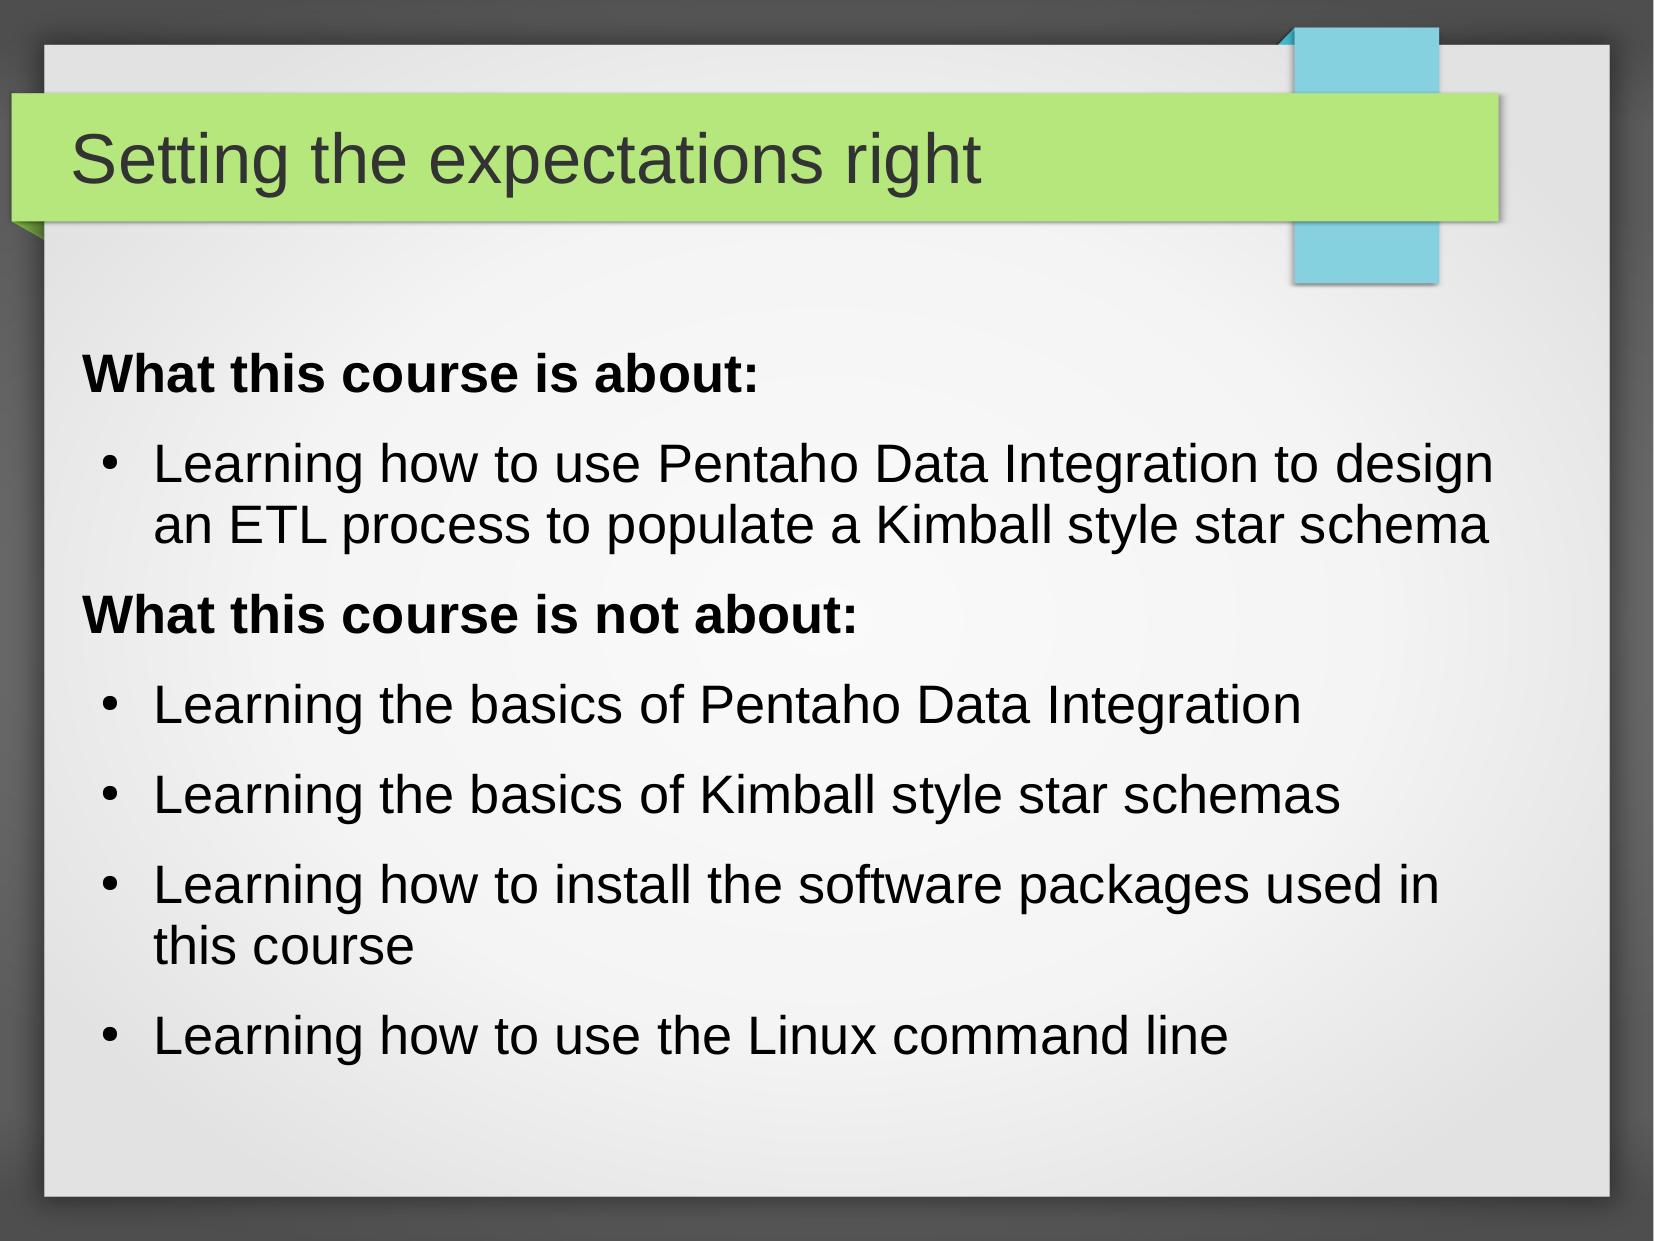

# Setting the expectations right
What this course is about:
Learning how to use Pentaho Data Integration to design an ETL process to populate a Kimball style star schema
What this course is not about:
Learning the basics of Pentaho Data Integration
Learning the basics of Kimball style star schemas
Learning how to install the software packages used in this course
Learning how to use the Linux command line